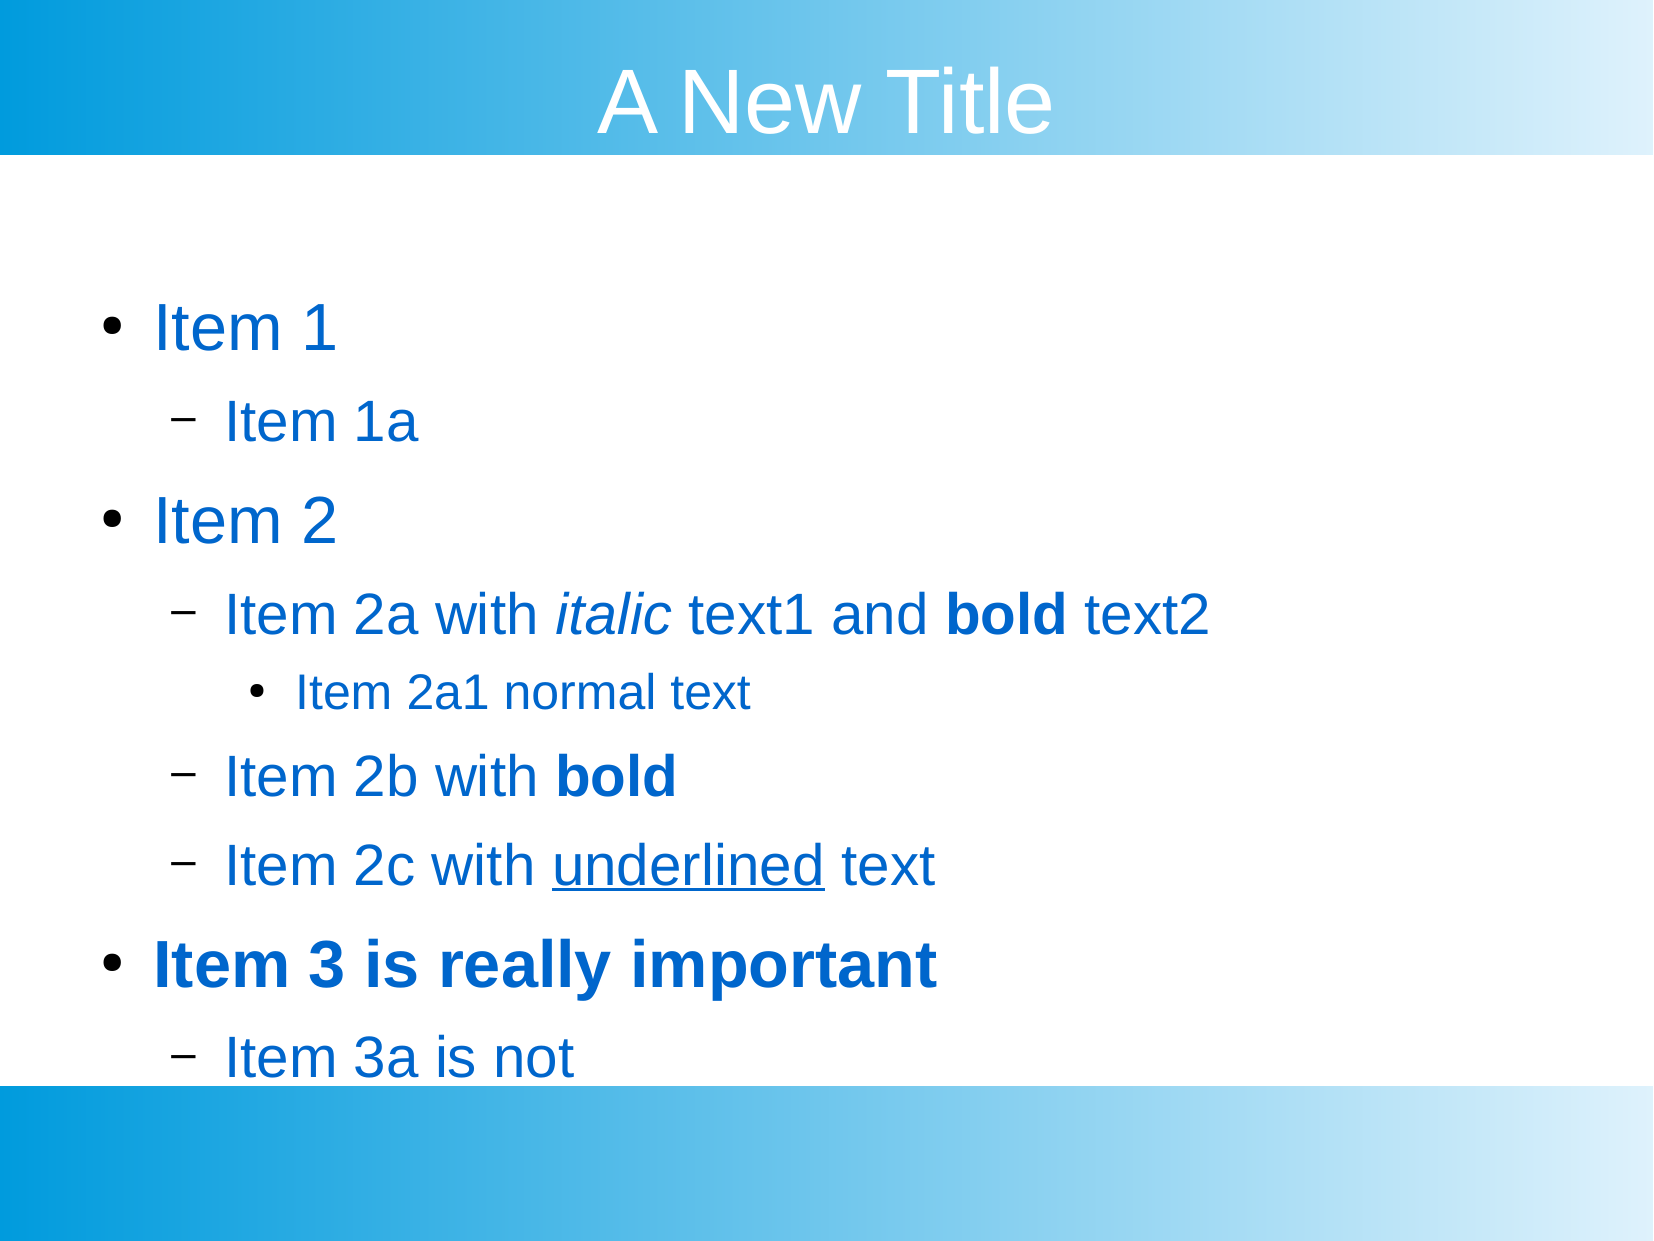

# A New Title
Item 1
Item 1a
Item 2
Item 2a with italic text1 and bold text2
Item 2a1 normal text
Item 2b with bold
Item 2c with underlined text
Item 3 is really important
Item 3a is not